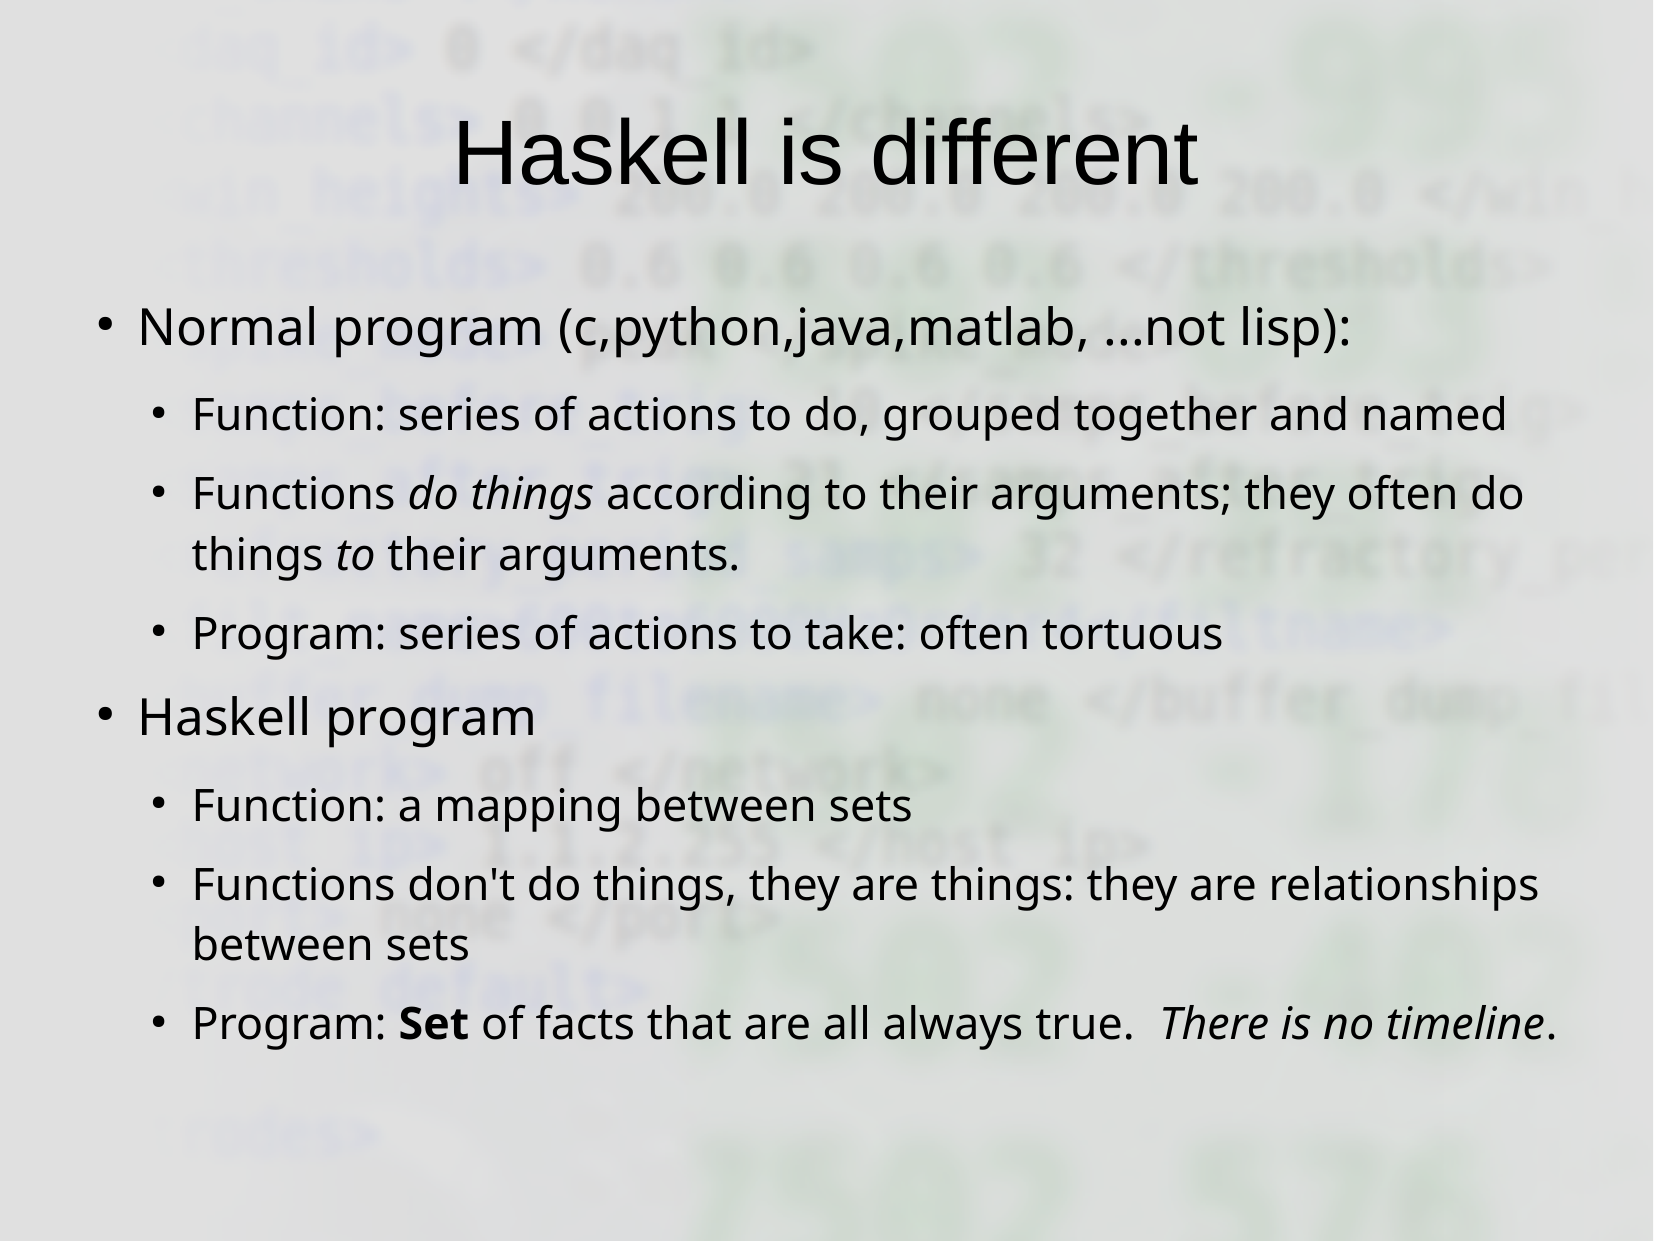

# Haskell is different
Normal program (c,python,java,matlab, ...not lisp):
Function: series of actions to do, grouped together and named
Functions do things according to their arguments; they often do things to their arguments.
Program: series of actions to take: often tortuous
Haskell program
Function: a mapping between sets
Functions don't do things, they are things: they are relationships between sets
Program: Set of facts that are all always true. There is no timeline.